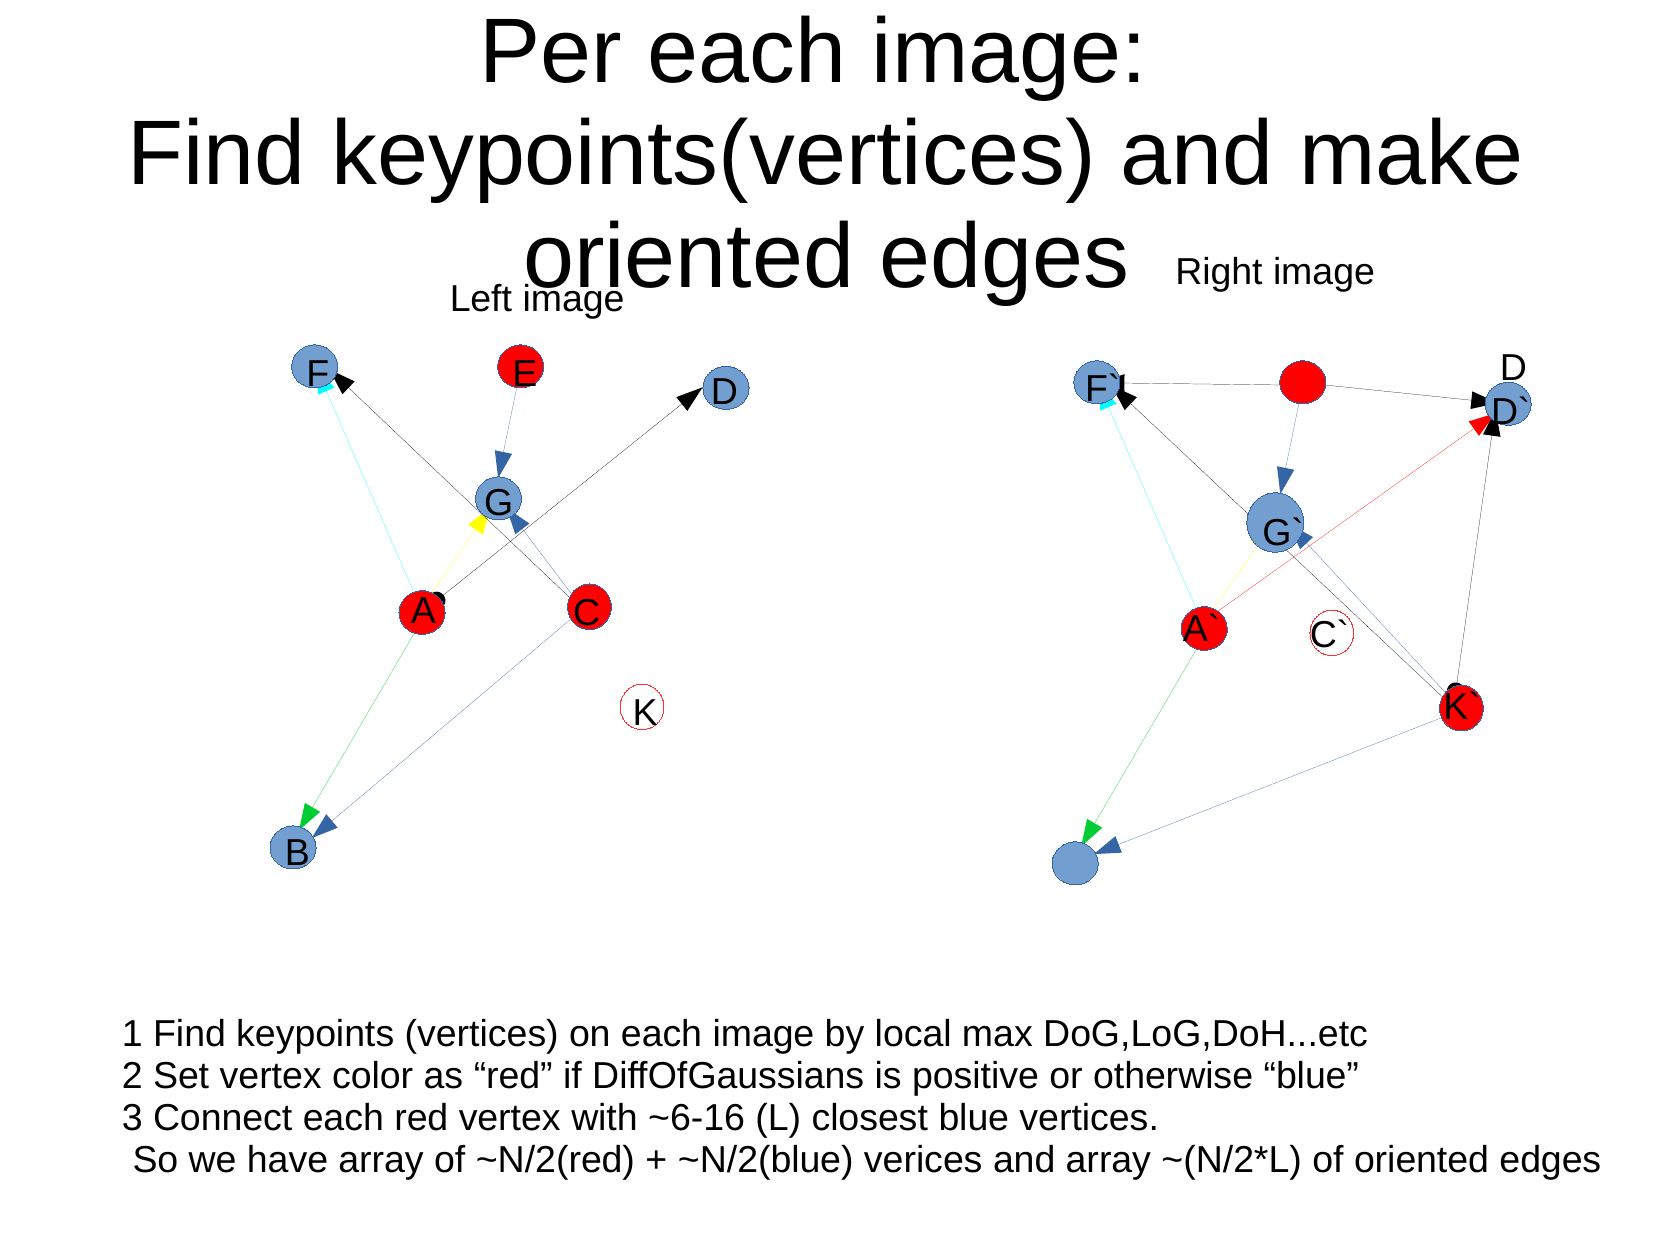

# Per each image: Find keypoints(vertices) and make oriented edges
Right image
Left image
D
F
E
F`
D
D`
G
G`
A
C
A`
C`
K`
K
B
1 Find keypoints (vertices) on each image by local max DoG,LoG,DoH...etc
2 Set vertex color as “red” if DiffOfGaussians is positive or otherwise “blue”
3 Connect each red vertex with ~6-16 (L) closest blue vertices.
 So we have array of ~N/2(red) + ~N/2(blue) verices and array ~(N/2*L) of oriented edges